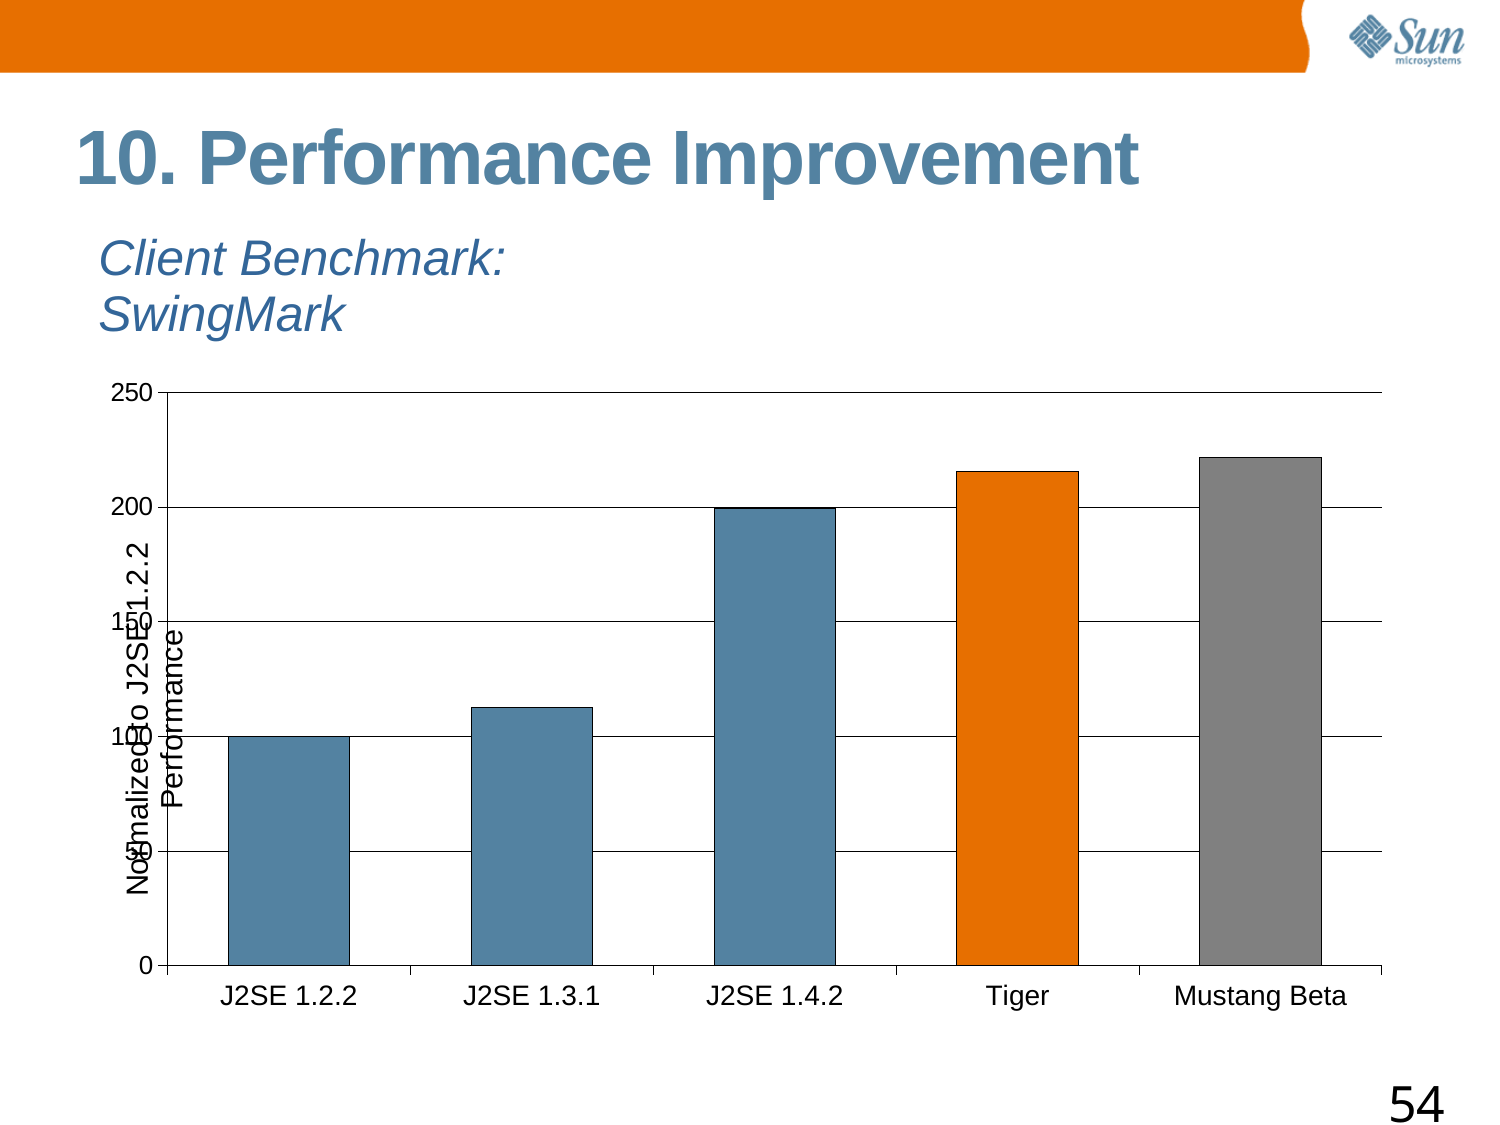

# 10. Performance Improvement
Client Benchmark: SwingMark
### Chart
| Category | Score |
|---|---|
| J2SE 1.2.2 | 100.0 |
| J2SE 1.3.1 | 112.89 |
| J2SE 1.4.2 | 199.42 |
| Tiger | 215.79 |
| Mustang Beta | 221.84 |